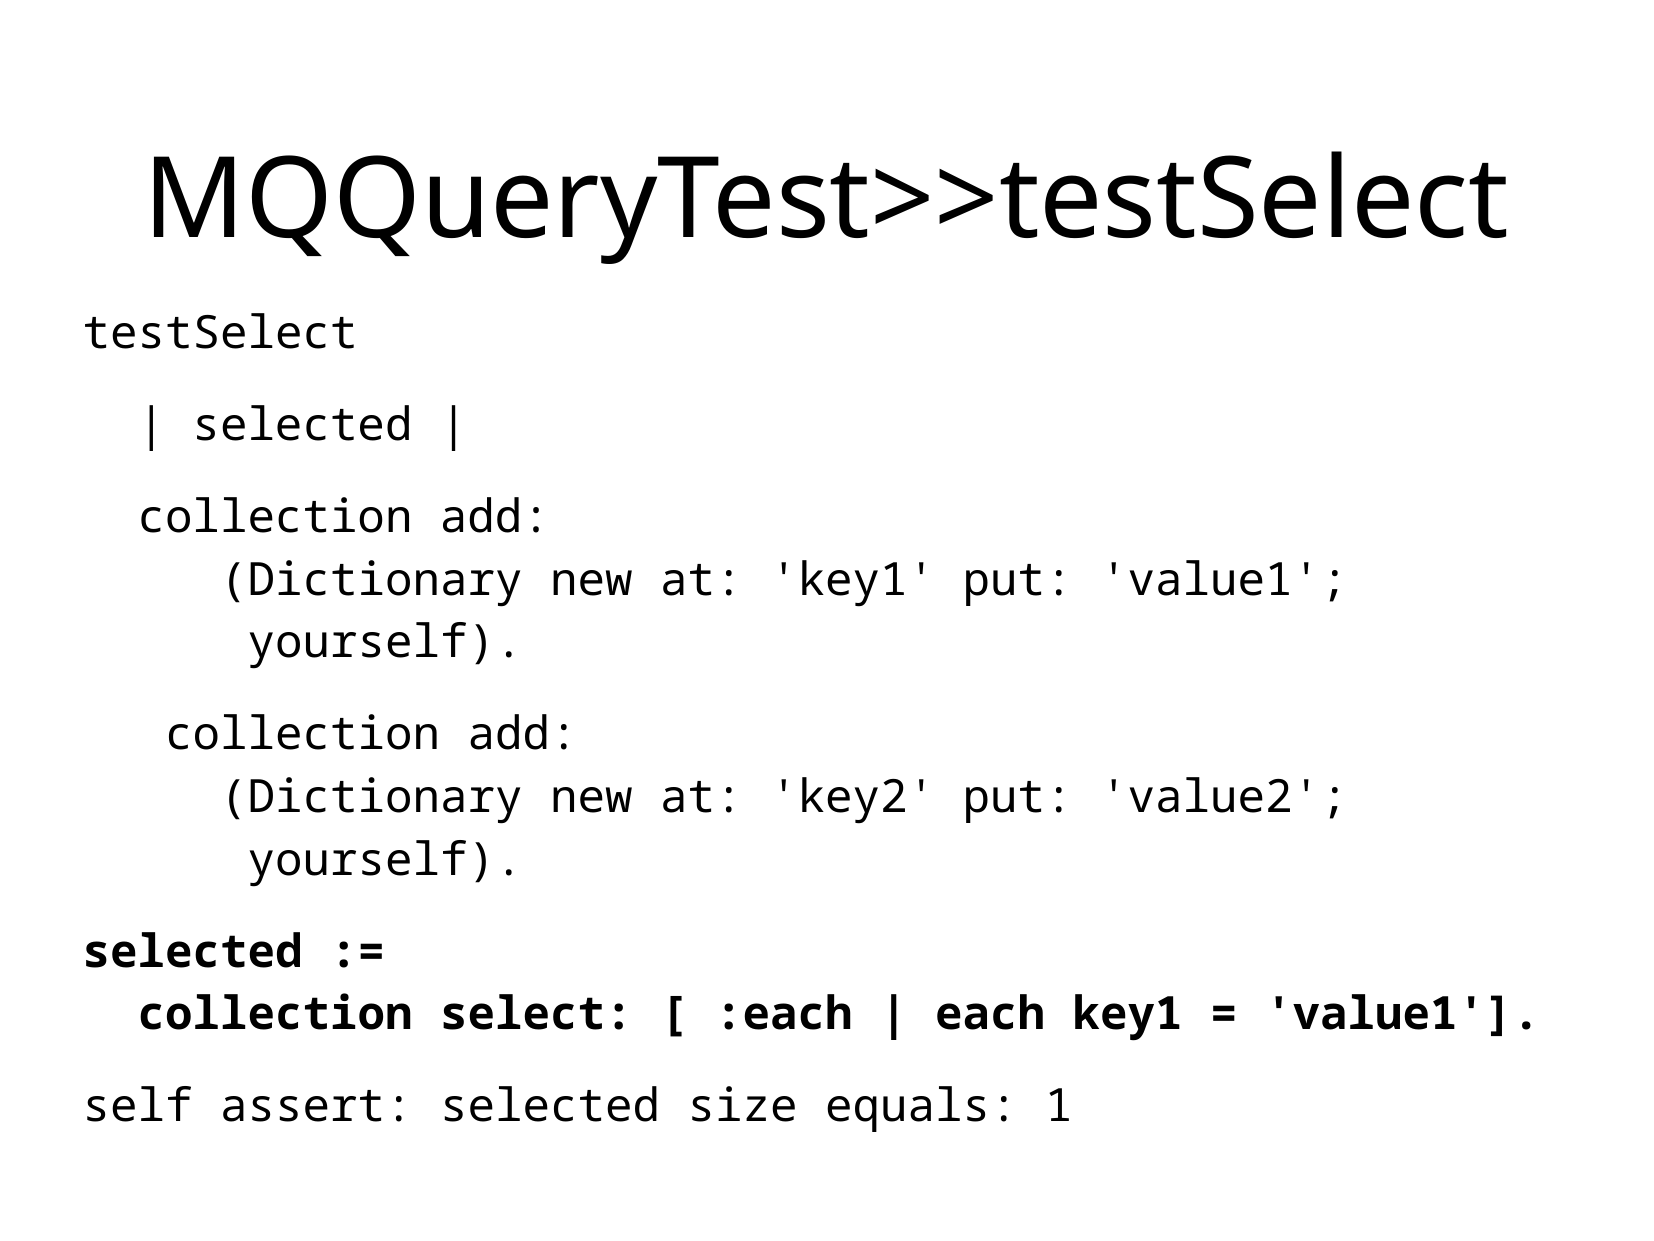

# MQQueryTest>>testSelect
testSelect
 | selected |
 collection add:
 (Dictionary new at: 'key1' put: 'value1';
 yourself).
 collection add:
 (Dictionary new at: 'key2' put: 'value2';
 yourself).
selected :=
 collection select: [ :each | each key1 = 'value1'].
self assert: selected size equals: 1